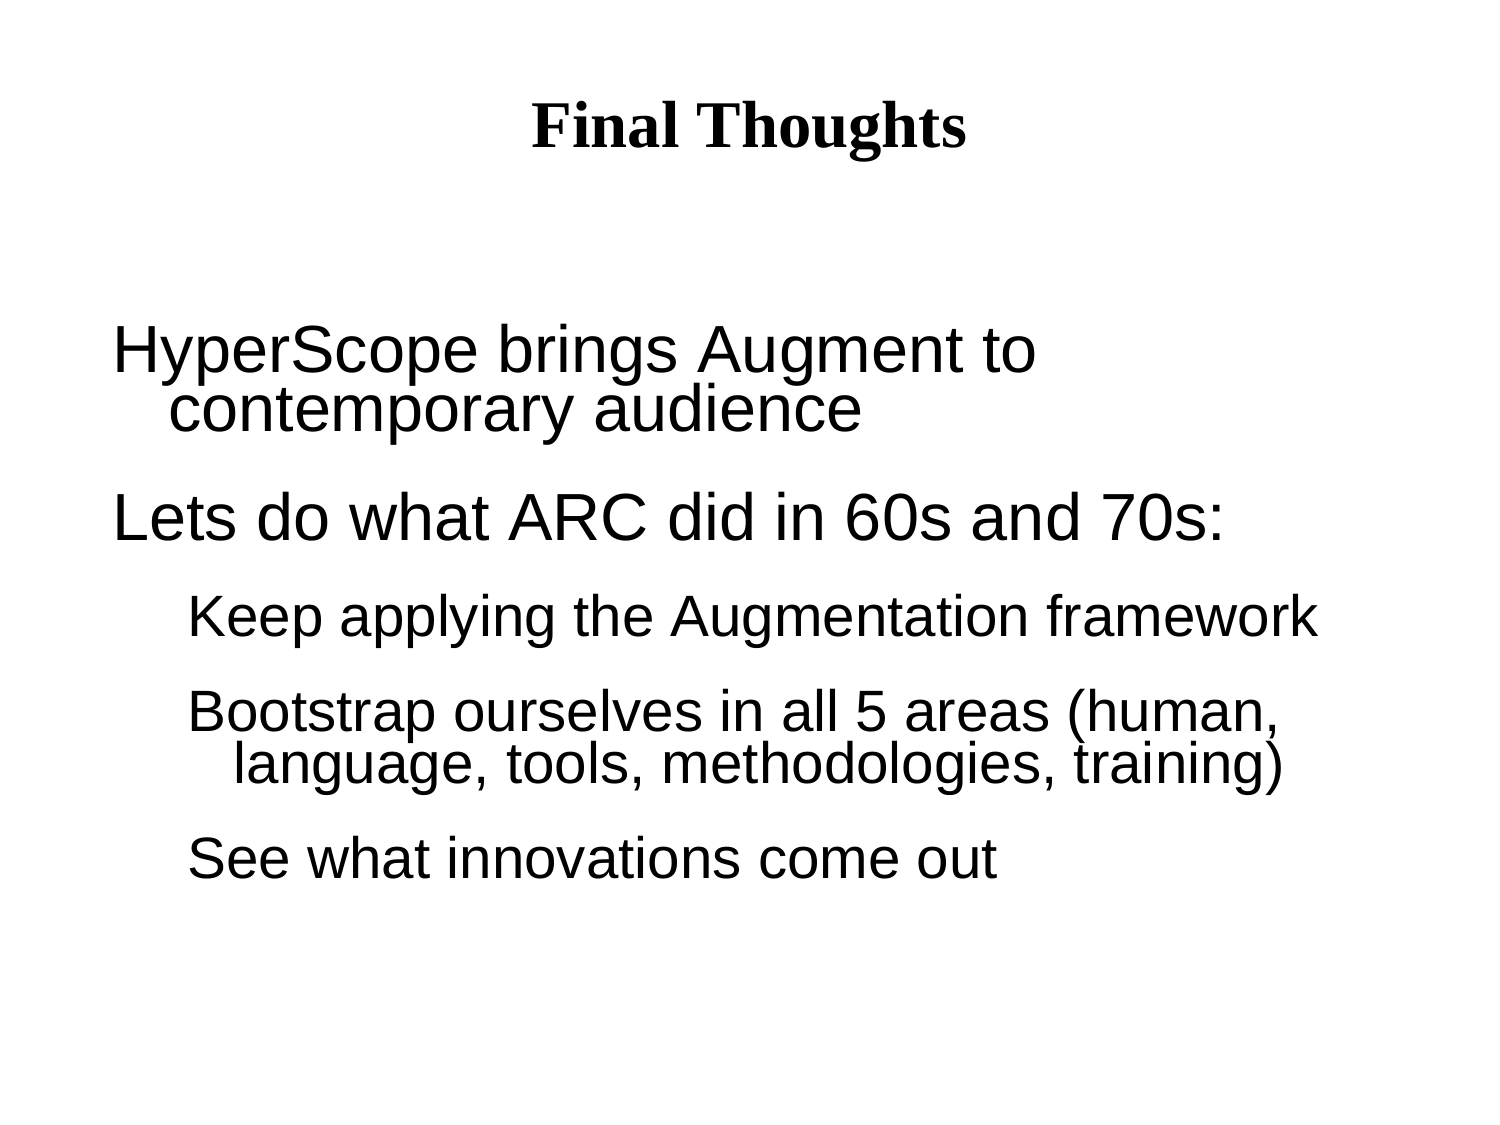

# Final Thoughts
HyperScope brings Augment to contemporary audience
Lets do what ARC did in 60s and 70s:
Keep applying the Augmentation framework
Bootstrap ourselves in all 5 areas (human, language, tools, methodologies, training)
See what innovations come out